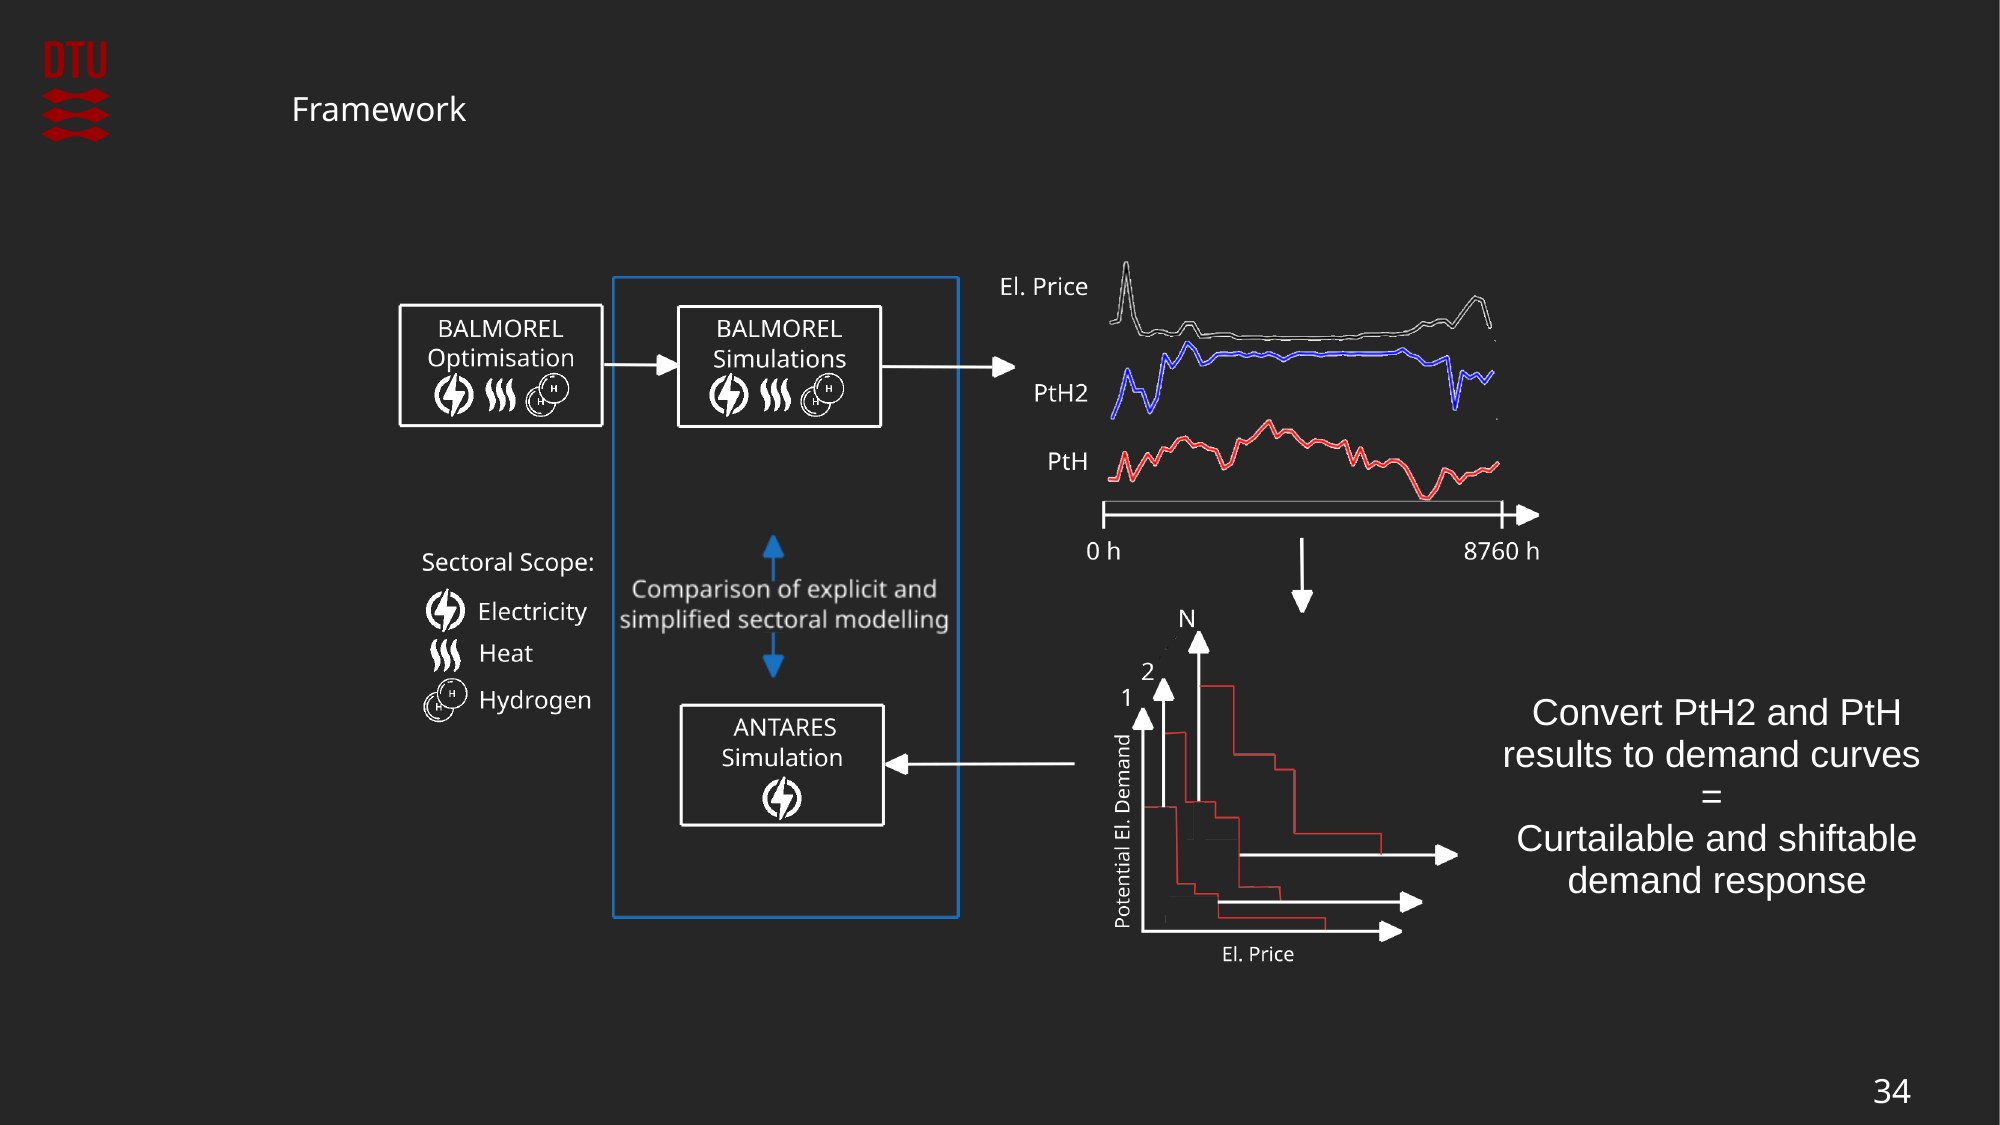

# Framework
Convert PtH2 and PtH results to demand curves
=
Curtailable and shiftable demand response